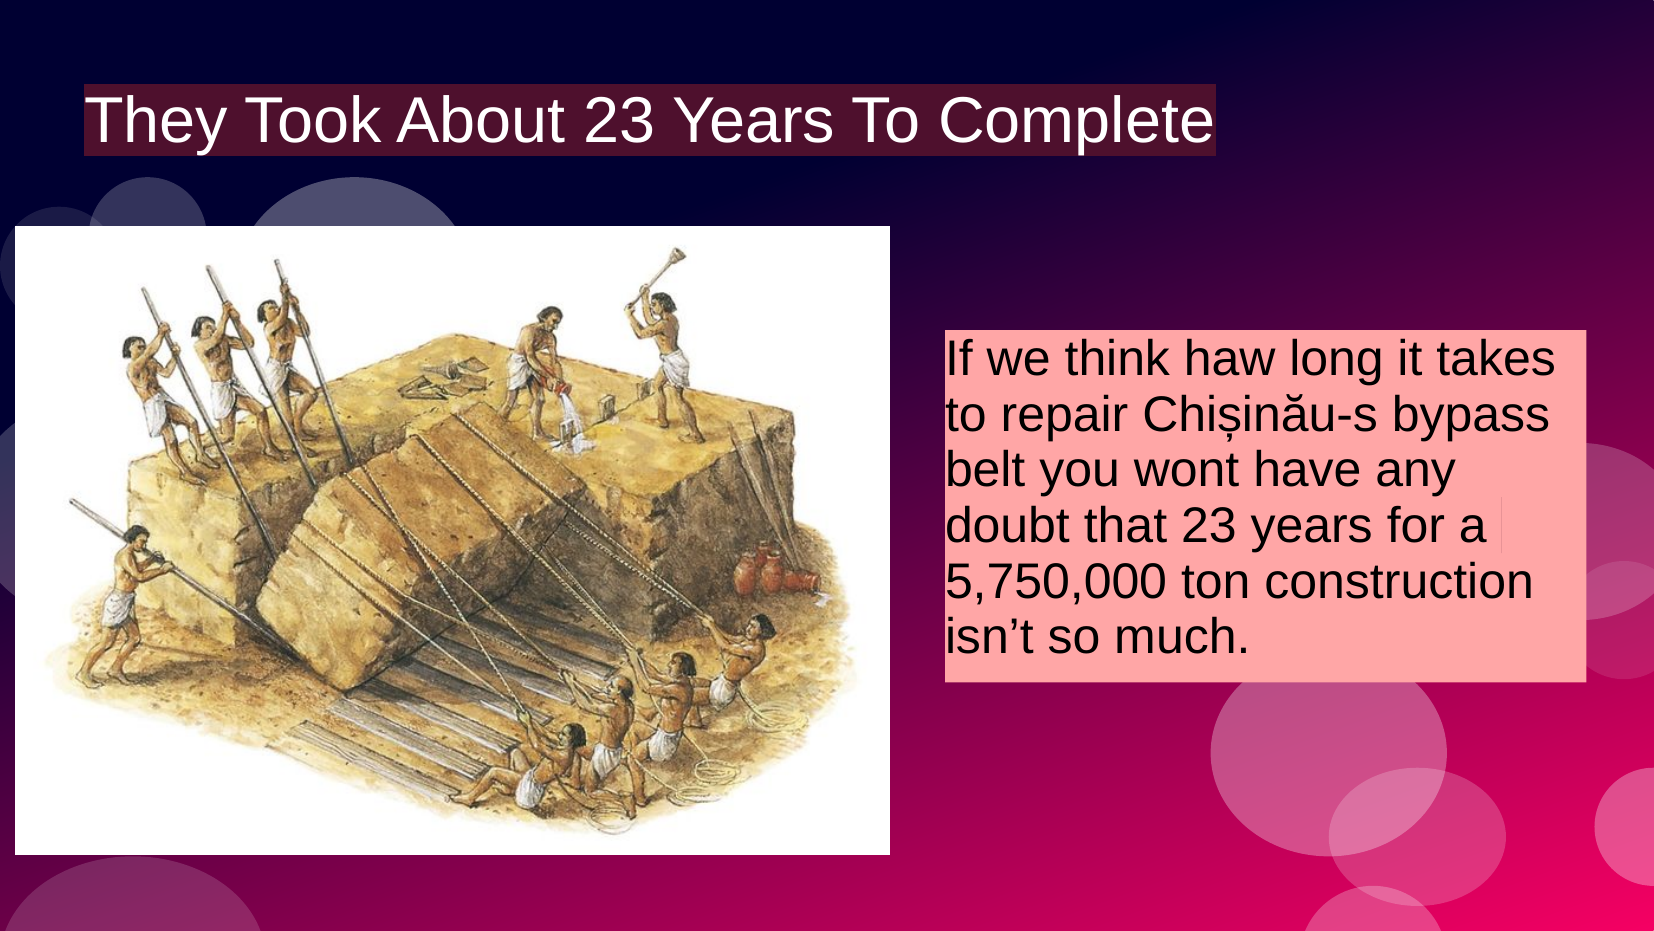

# They Took About 23 Years To Complete
If we think haw long it takes to repair Chișinău-s bypass belt you wont have any doubt that 23 years for a 5,750,000 ton construction isn’t so much.